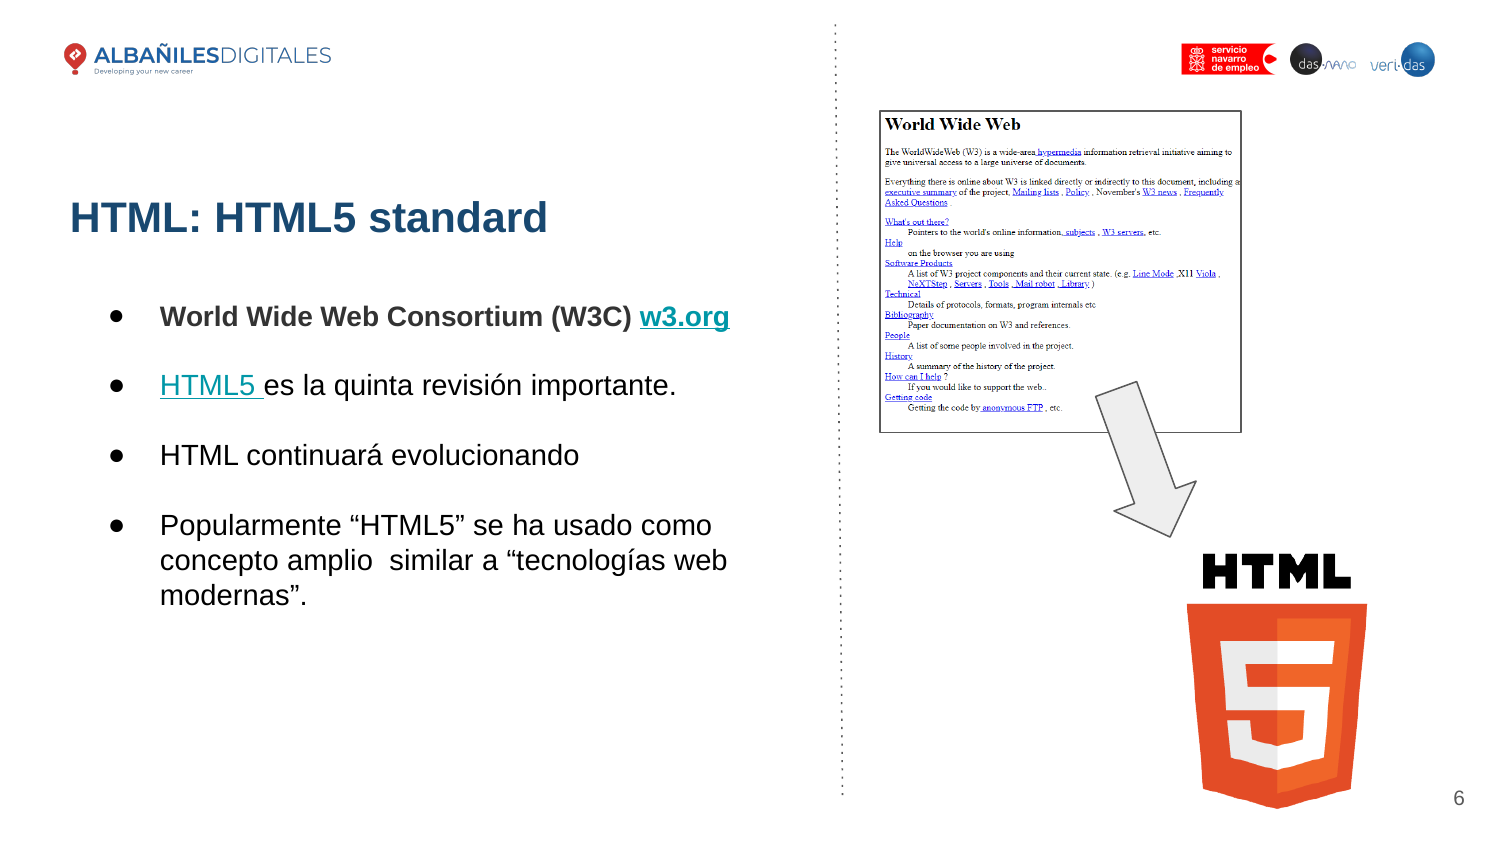

HTML: HTML5 standard
World Wide Web Consortium (W3C) w3.org
HTML5 es la quinta revisión importante.
HTML continuará evolucionando
Popularmente “HTML5” se ha usado como concepto amplio similar a “tecnologías web modernas”.